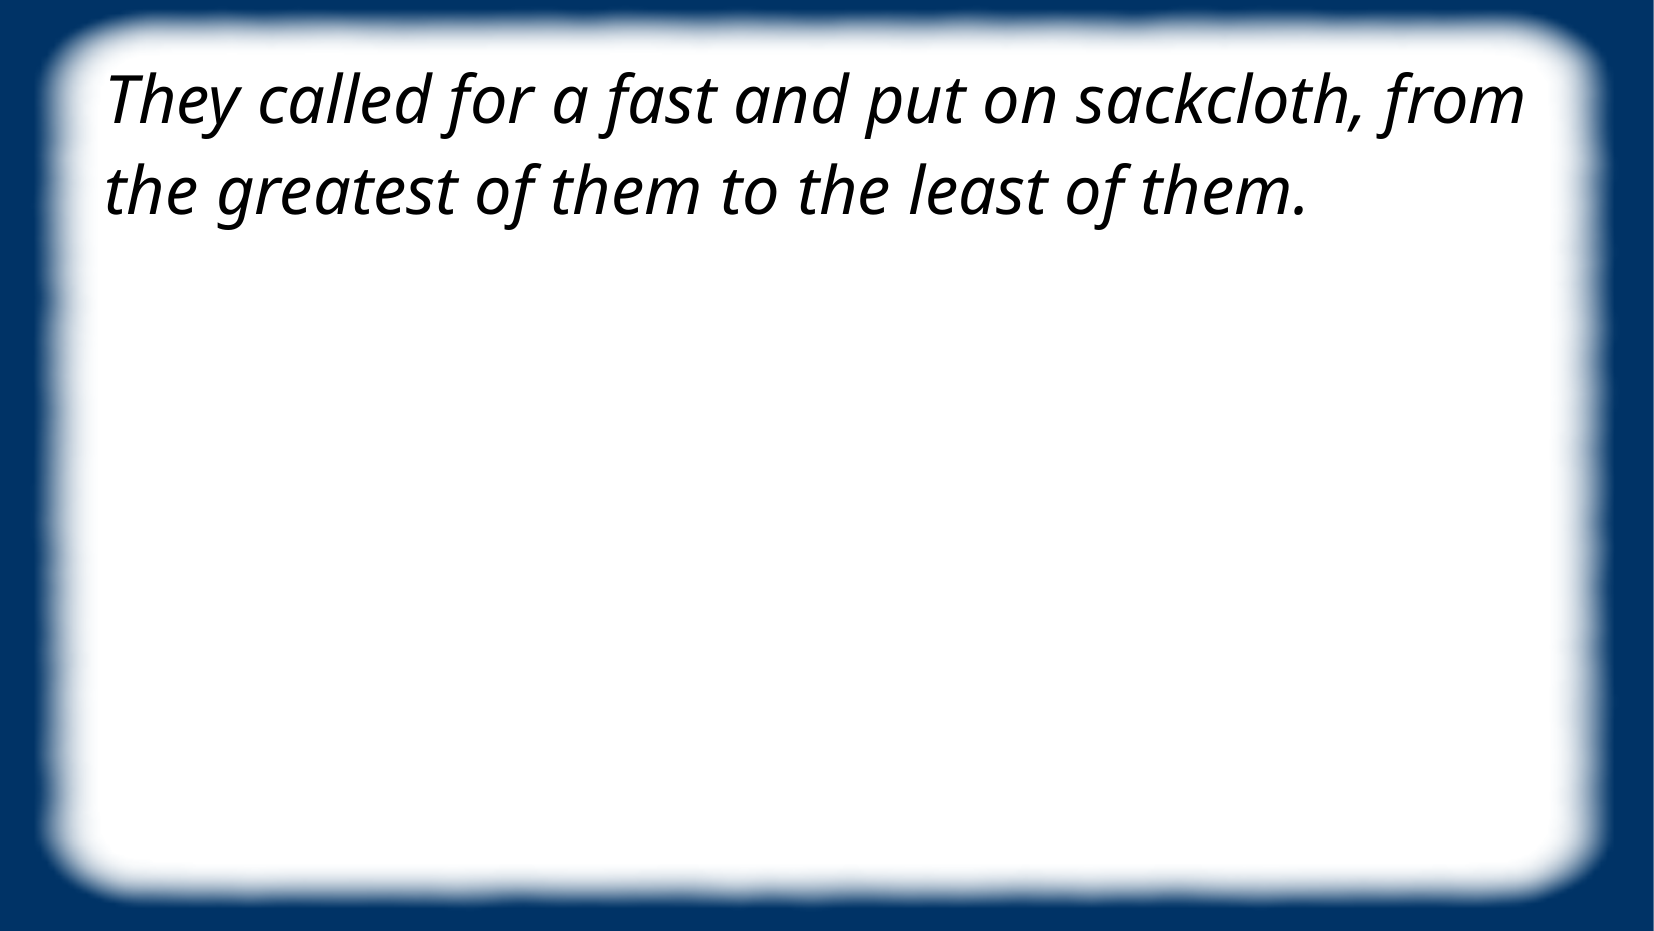

They called for a fast and put on sackcloth, from the greatest of them to the least of them.